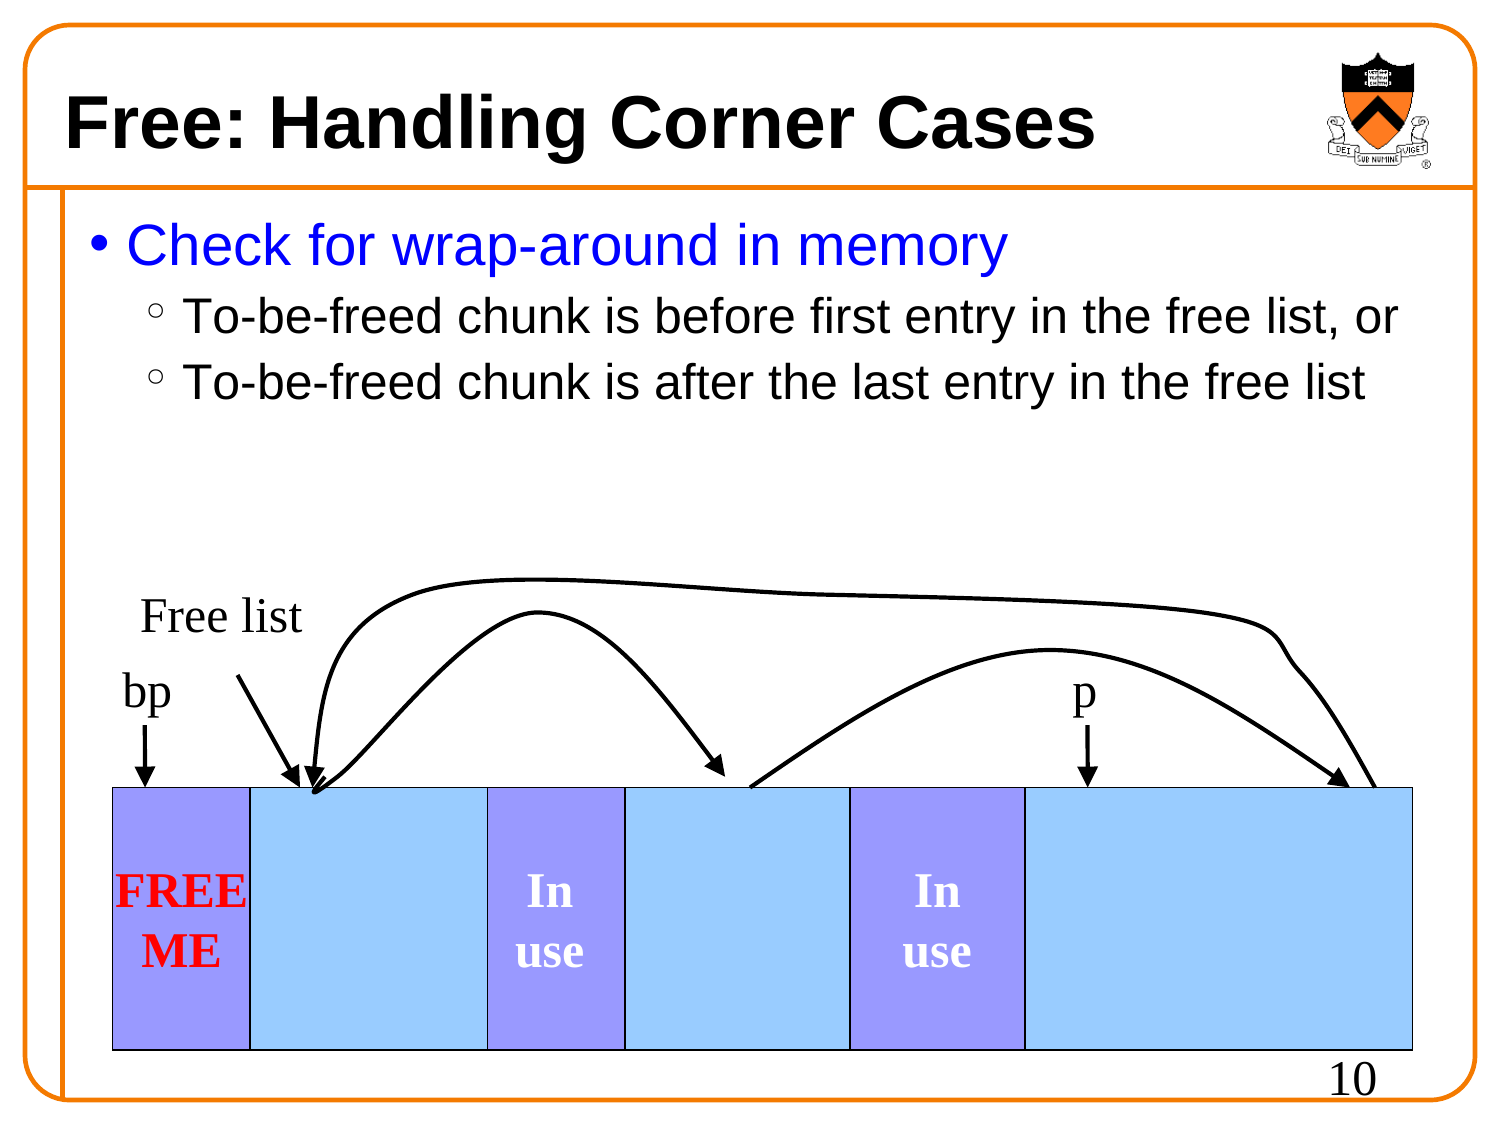

# Free: Handling Corner Cases
Check for wrap-around in memory
To-be-freed chunk is before first entry in the free list, or
To-be-freed chunk is after the last entry in the free list
Free list
bp
p
FREE
ME
In
use
In
use
10